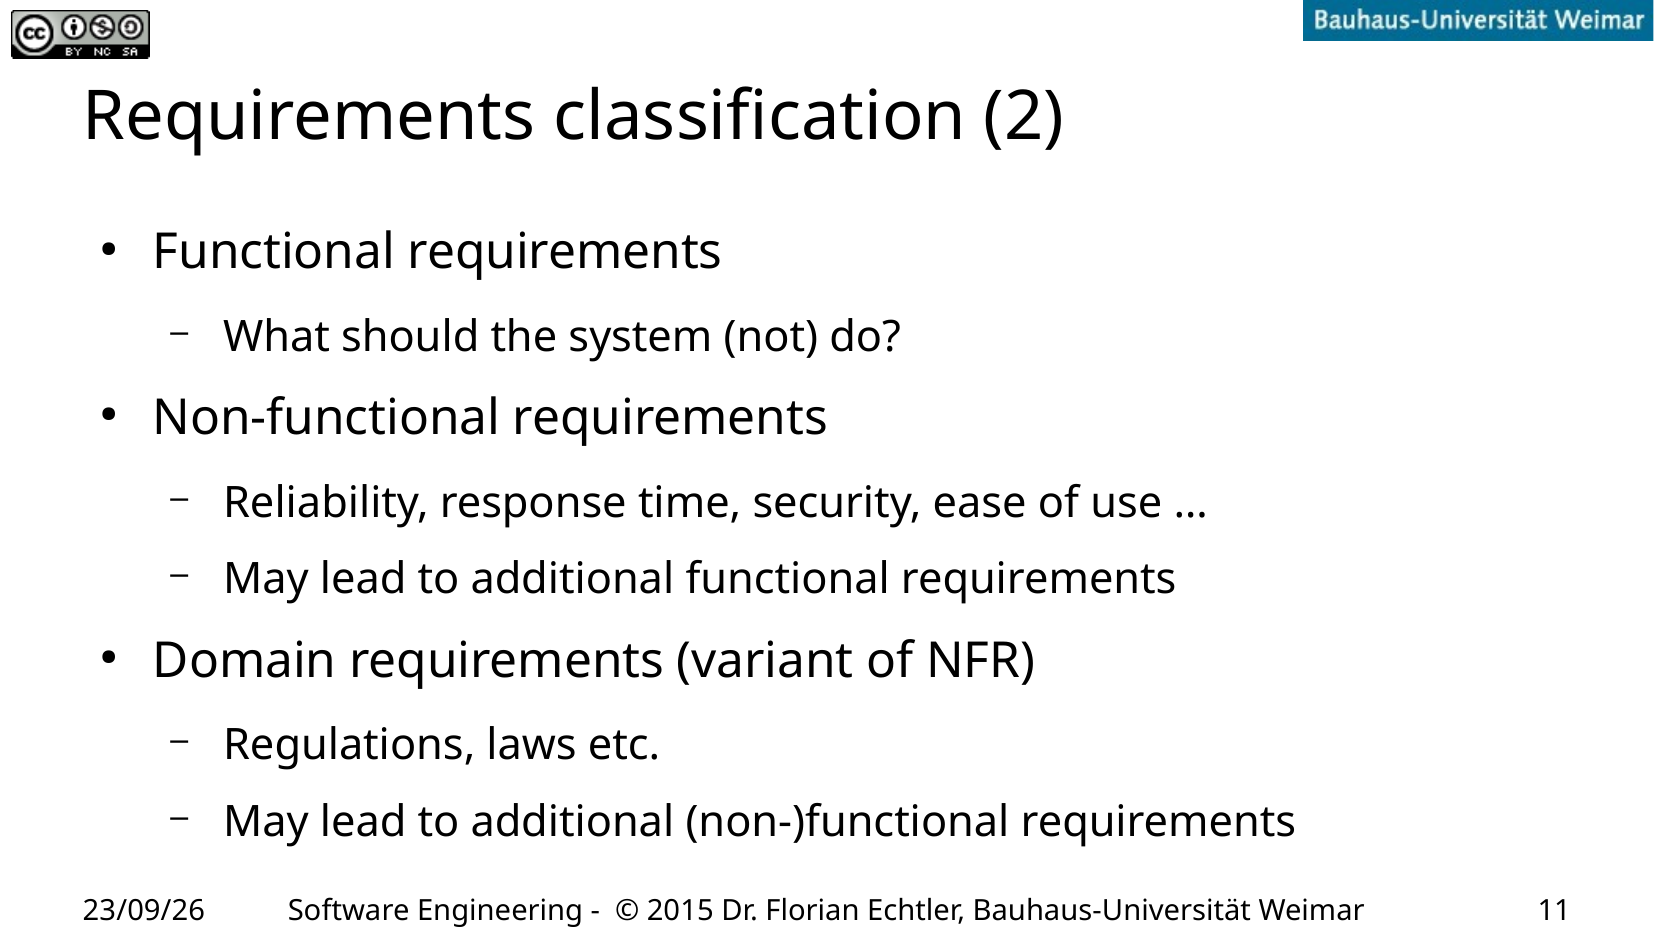

# Requirements classification (2)
Functional requirements
What should the system (not) do?
Non-functional requirements
Reliability, response time, security, ease of use …
May lead to additional functional requirements
Domain requirements (variant of NFR)
Regulations, laws etc.
May lead to additional (non-)functional requirements
Software Engineering - © 2015 Dr. Florian Echtler, Bauhaus-Universität Weimar
11